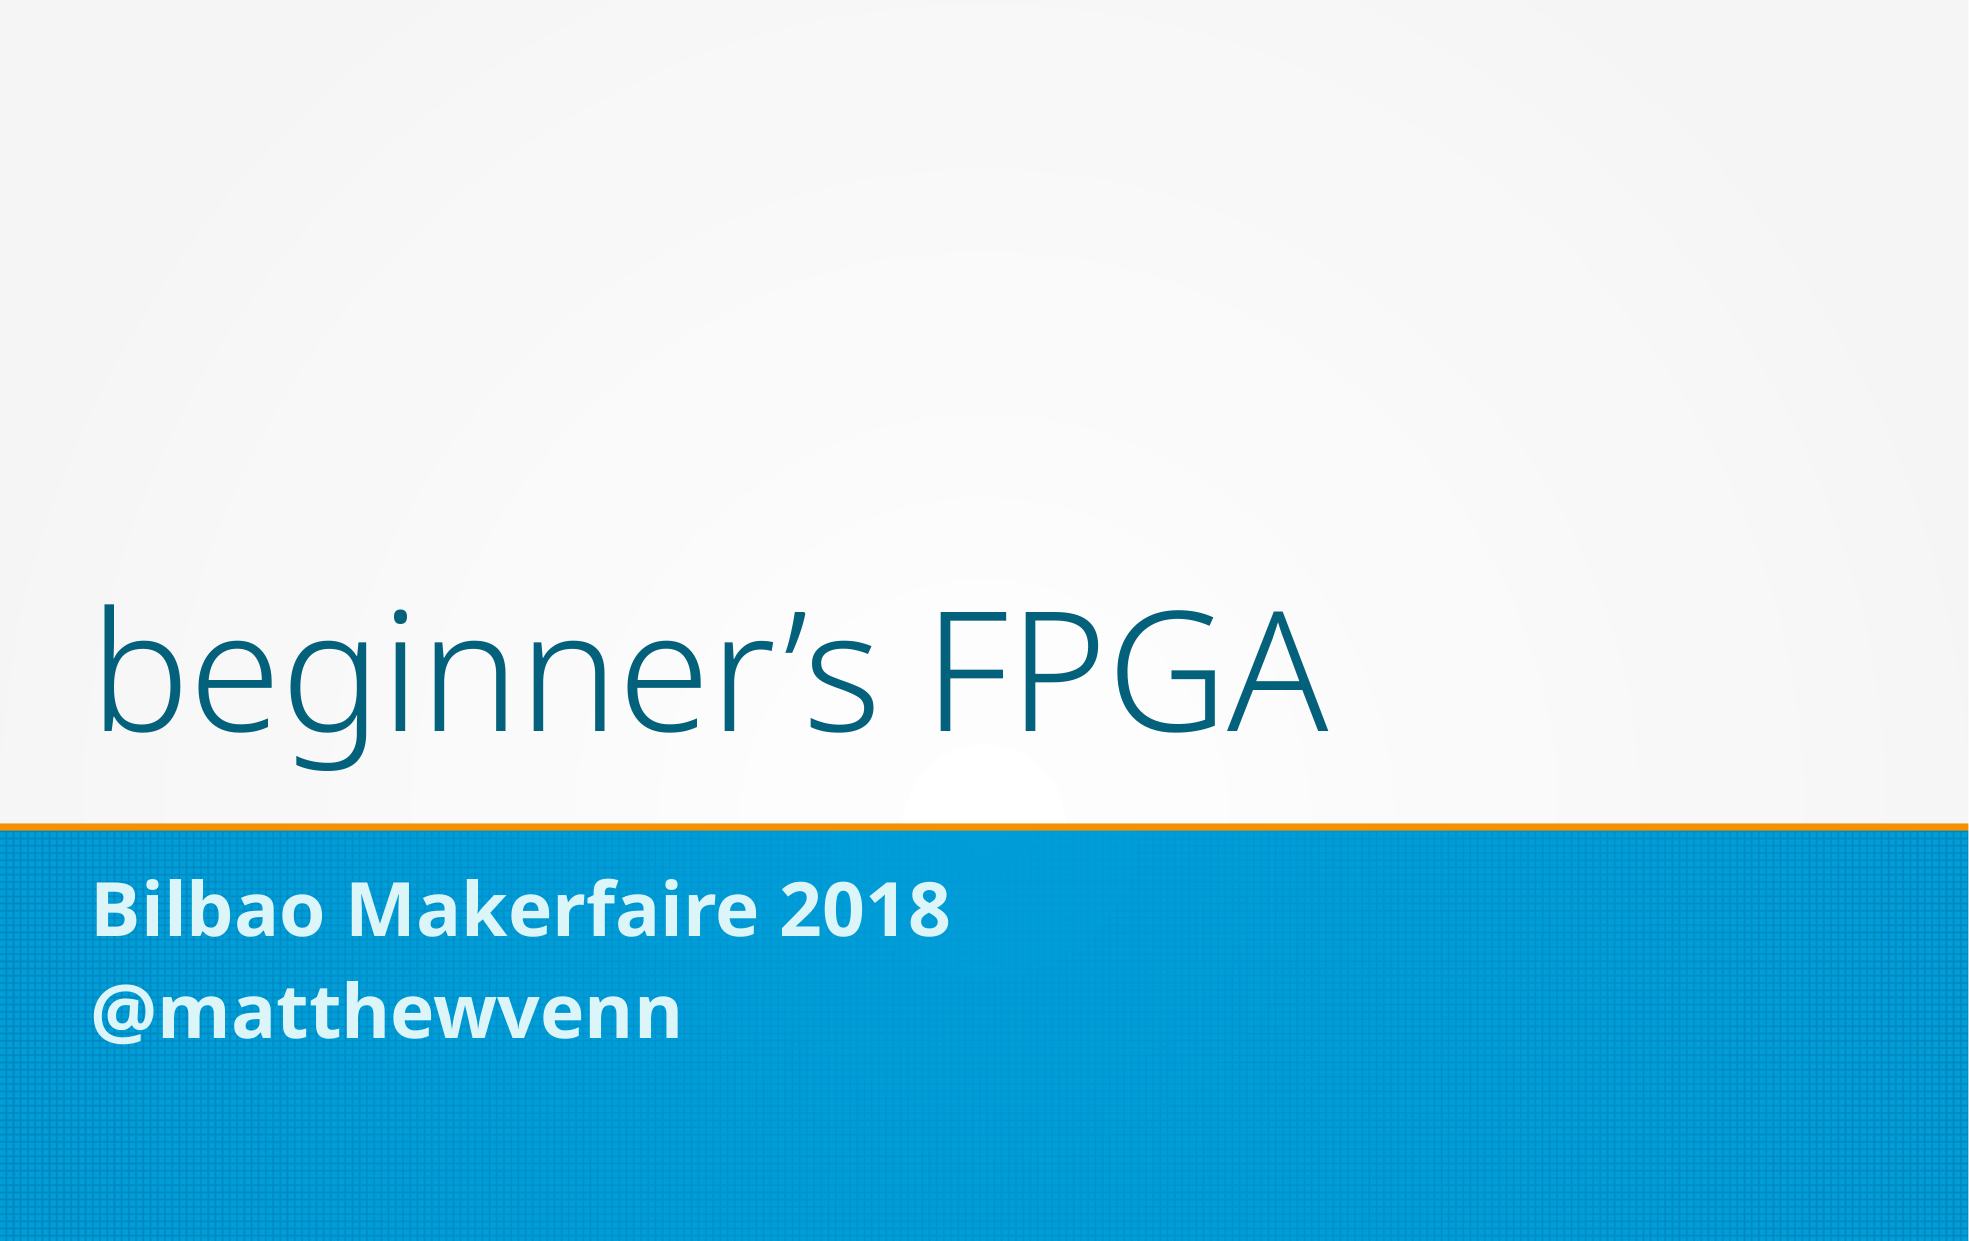

# beginner’s FPGA
Bilbao Makerfaire 2018
@matthewvenn